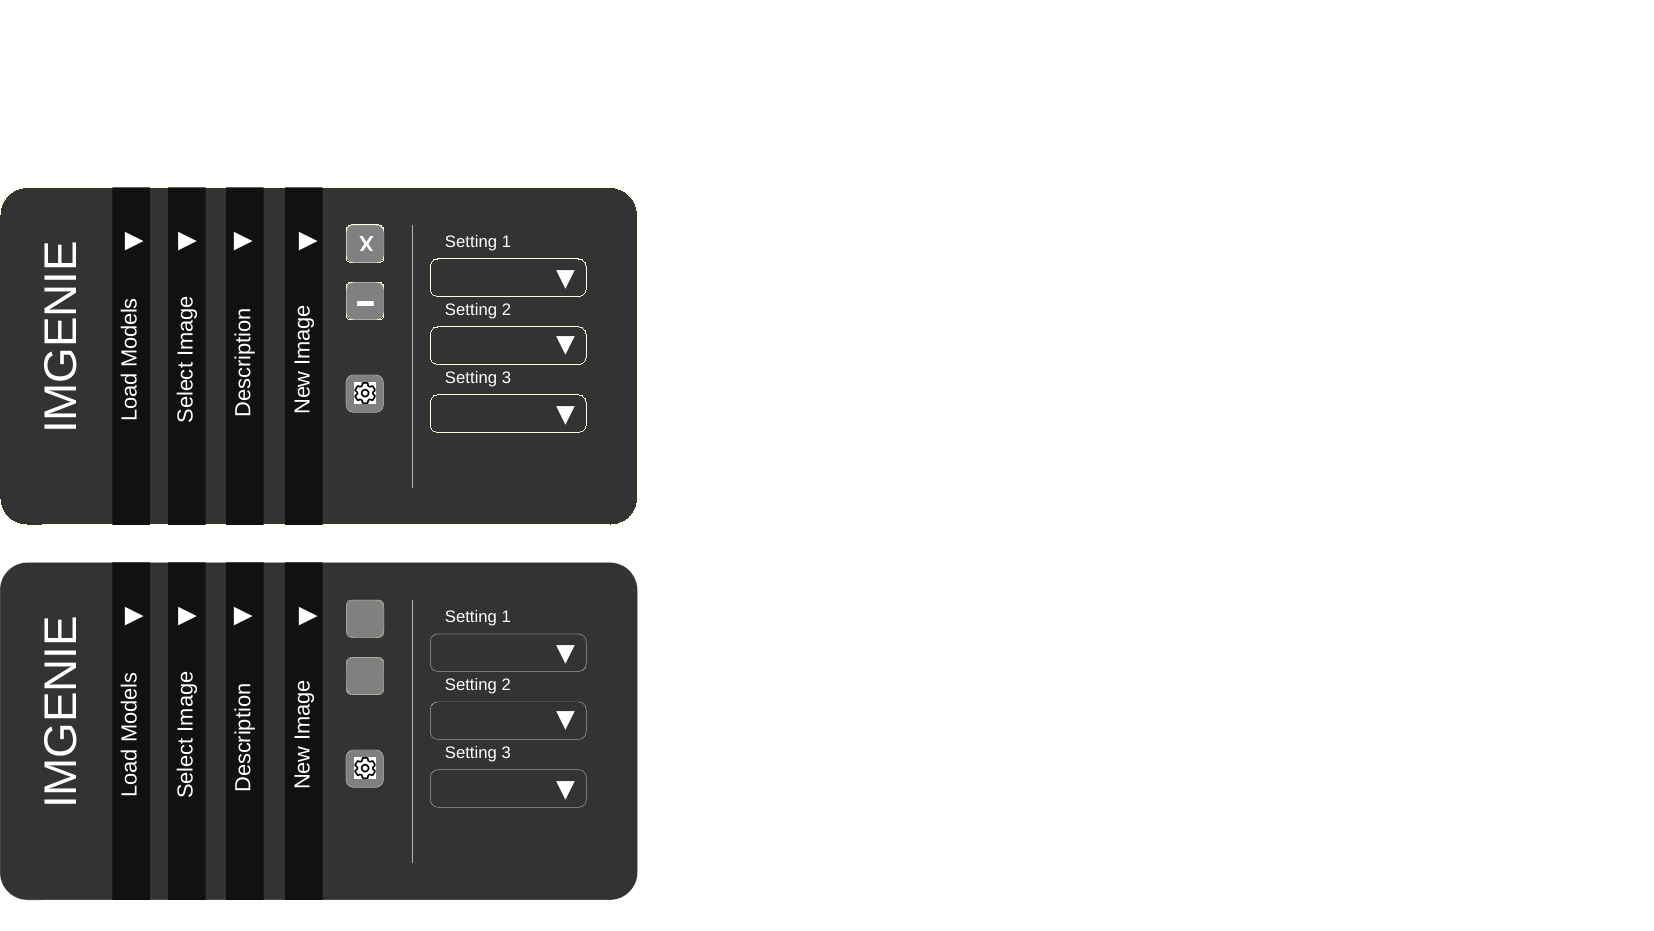

►
►
►
►
Setting 1
►
Setting 2
IMGENIE
►
Load Models
Select Image
New Image
Description
Setting 3
►